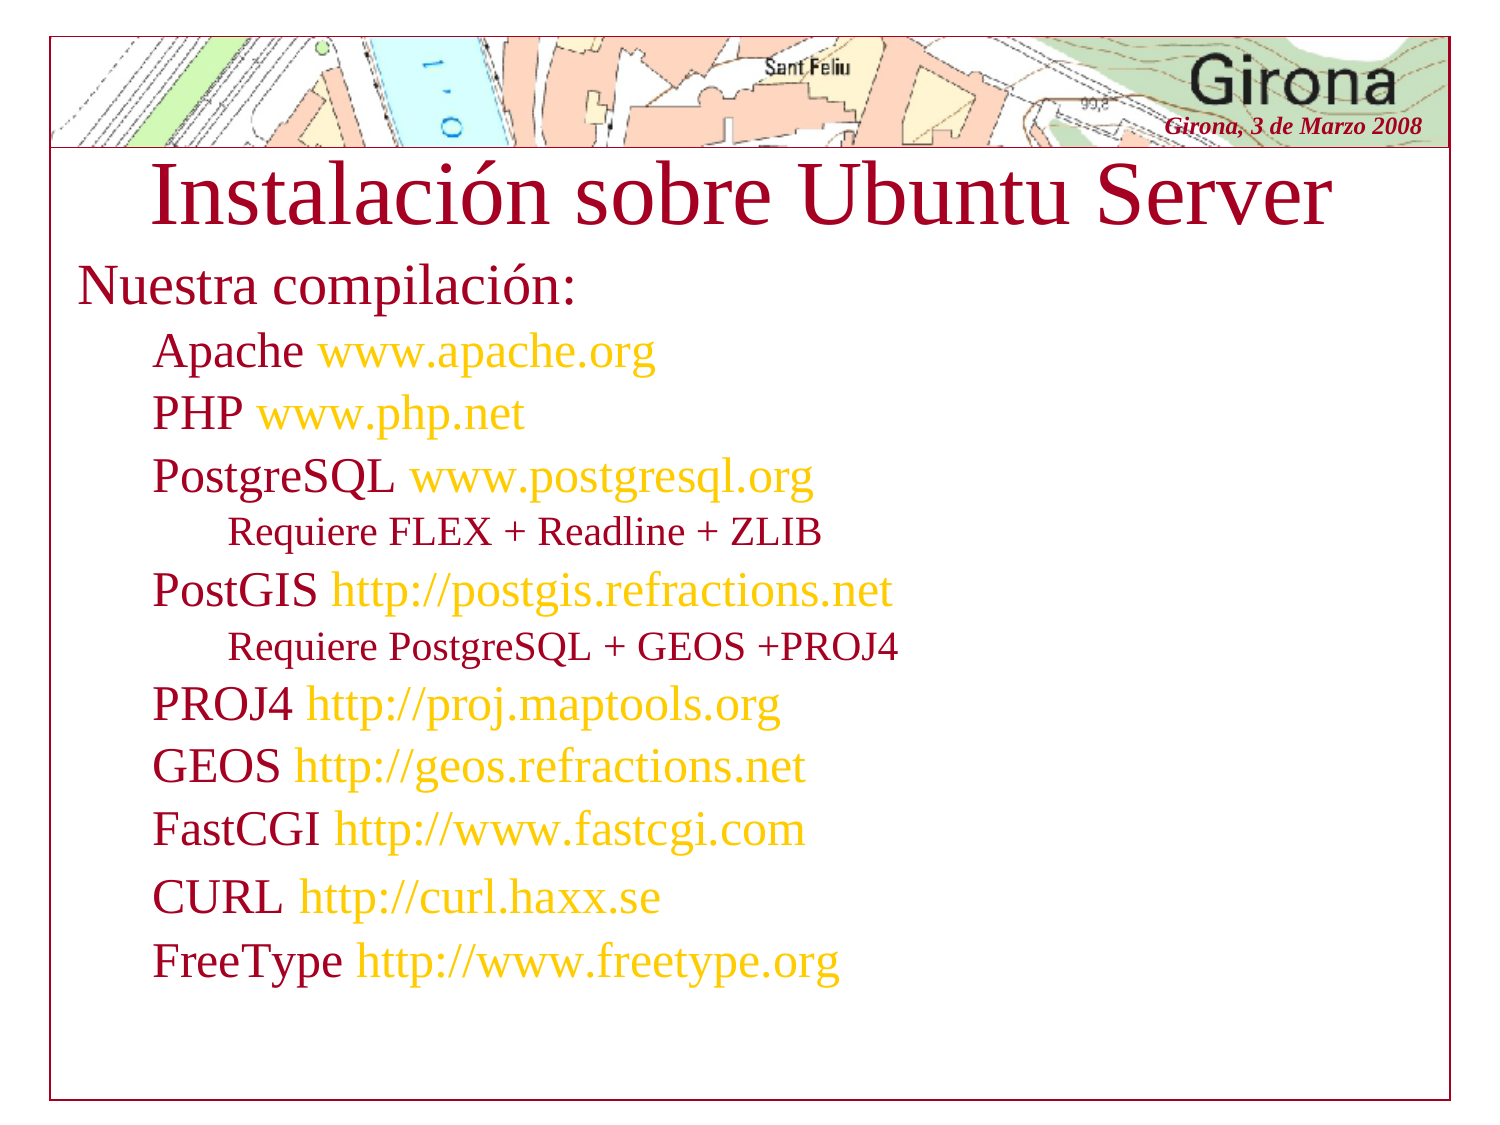

# Instalación sobre Ubuntu Server
Nuestra compilación:
Apache www.apache.org
PHP www.php.net
PostgreSQL www.postgresql.org
Requiere FLEX + Readline + ZLIB
PostGIS http://postgis.refractions.net
Requiere PostgreSQL + GEOS +PROJ4
PROJ4 http://proj.maptools.org
GEOS http://geos.refractions.net
FastCGI http://www.fastcgi.com
CURL http://curl.haxx.se
FreeType http://www.freetype.org